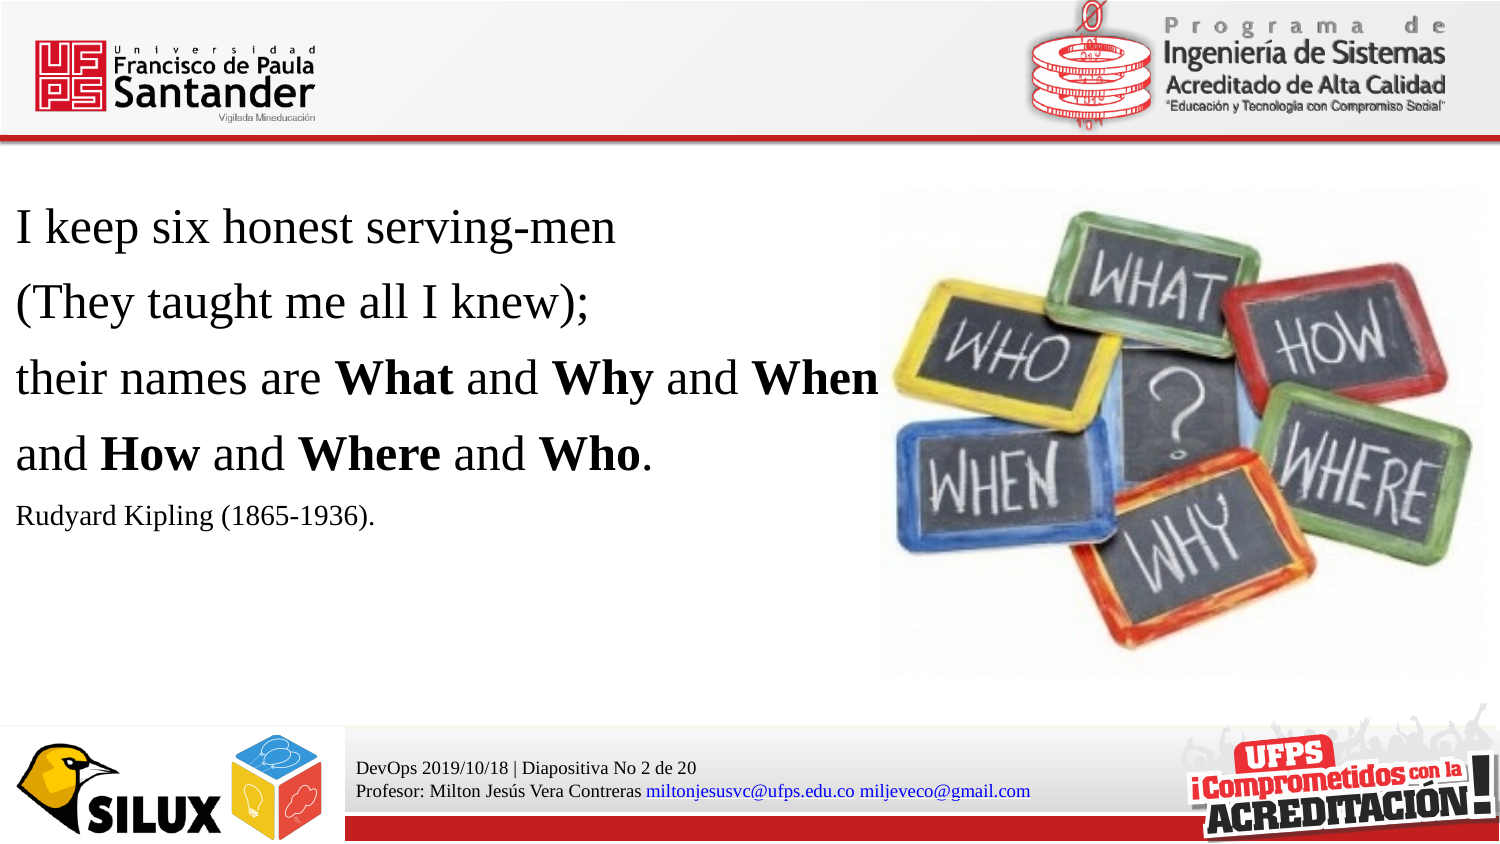

I keep six honest serving-men
(They taught me all I knew);
their names are What and Why and When
and How and Where and Who.
Rudyard Kipling (1865-1936).